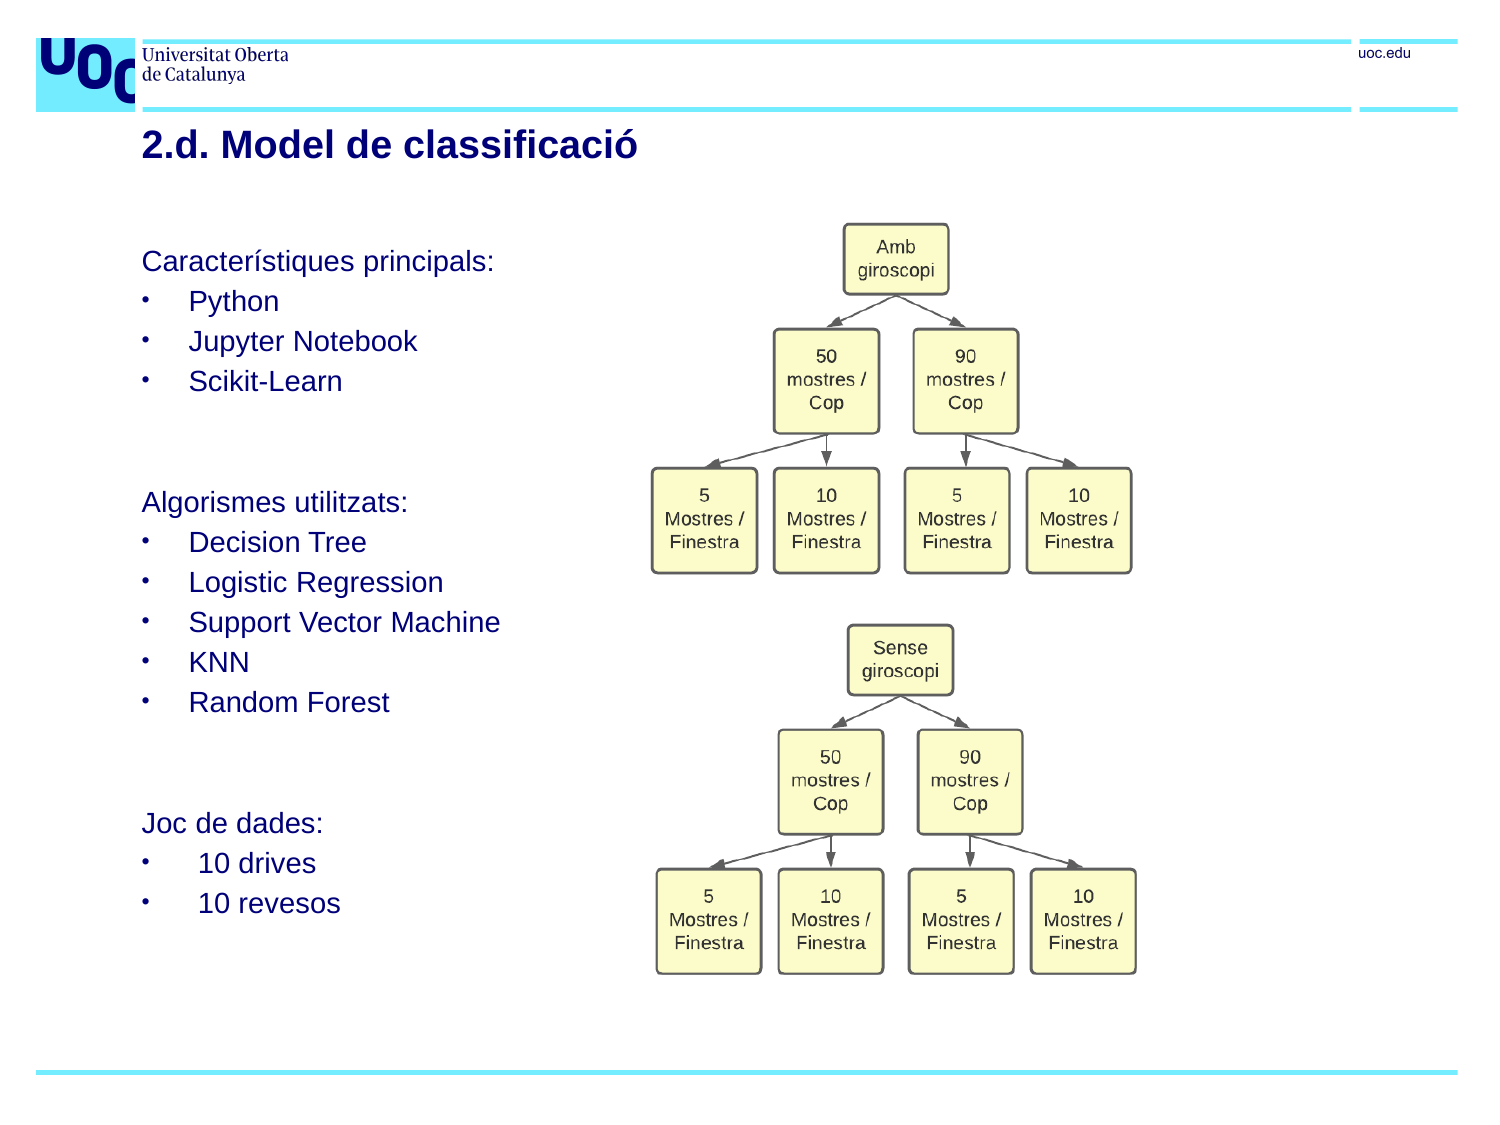

# 2.d. Model de classificació
Característiques principals:
Python
Jupyter Notebook
Scikit-Learn
Algorismes utilitzats:
Decision Tree
Logistic Regression
Support Vector Machine
KNN
Random Forest
Joc de dades:
10 drives
10 revesos